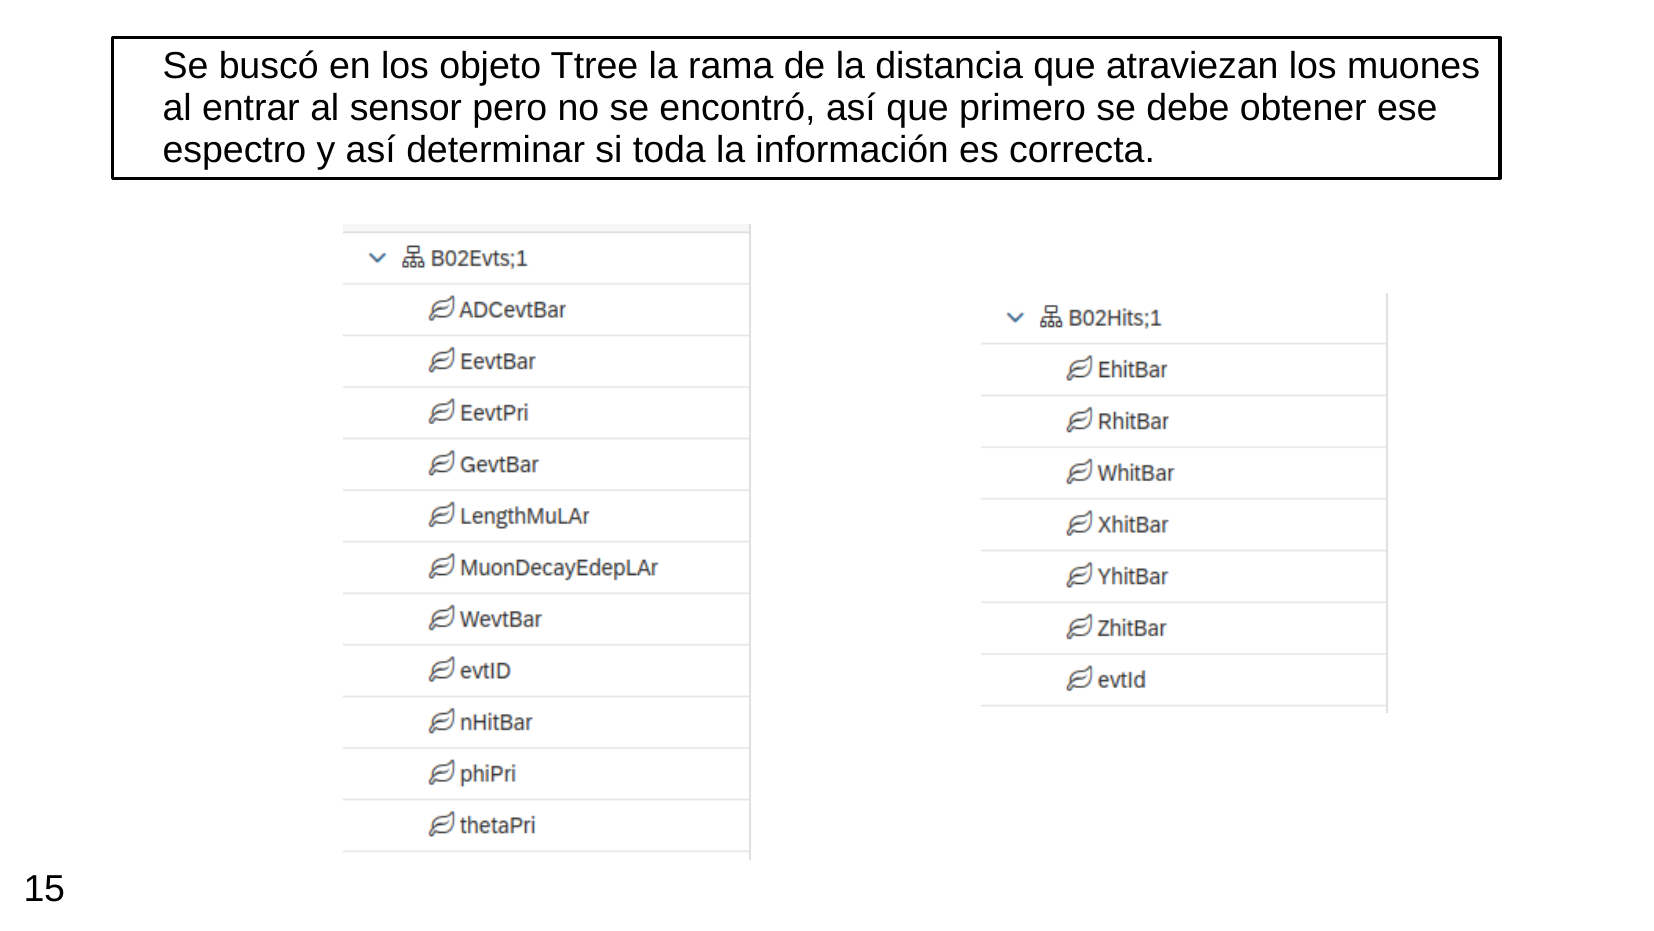

Se buscó en los objeto Ttree la rama de la distancia que atraviezan los muones al entrar al sensor pero no se encontró, así que primero se debe obtener ese espectro y así determinar si toda la información es correcta.